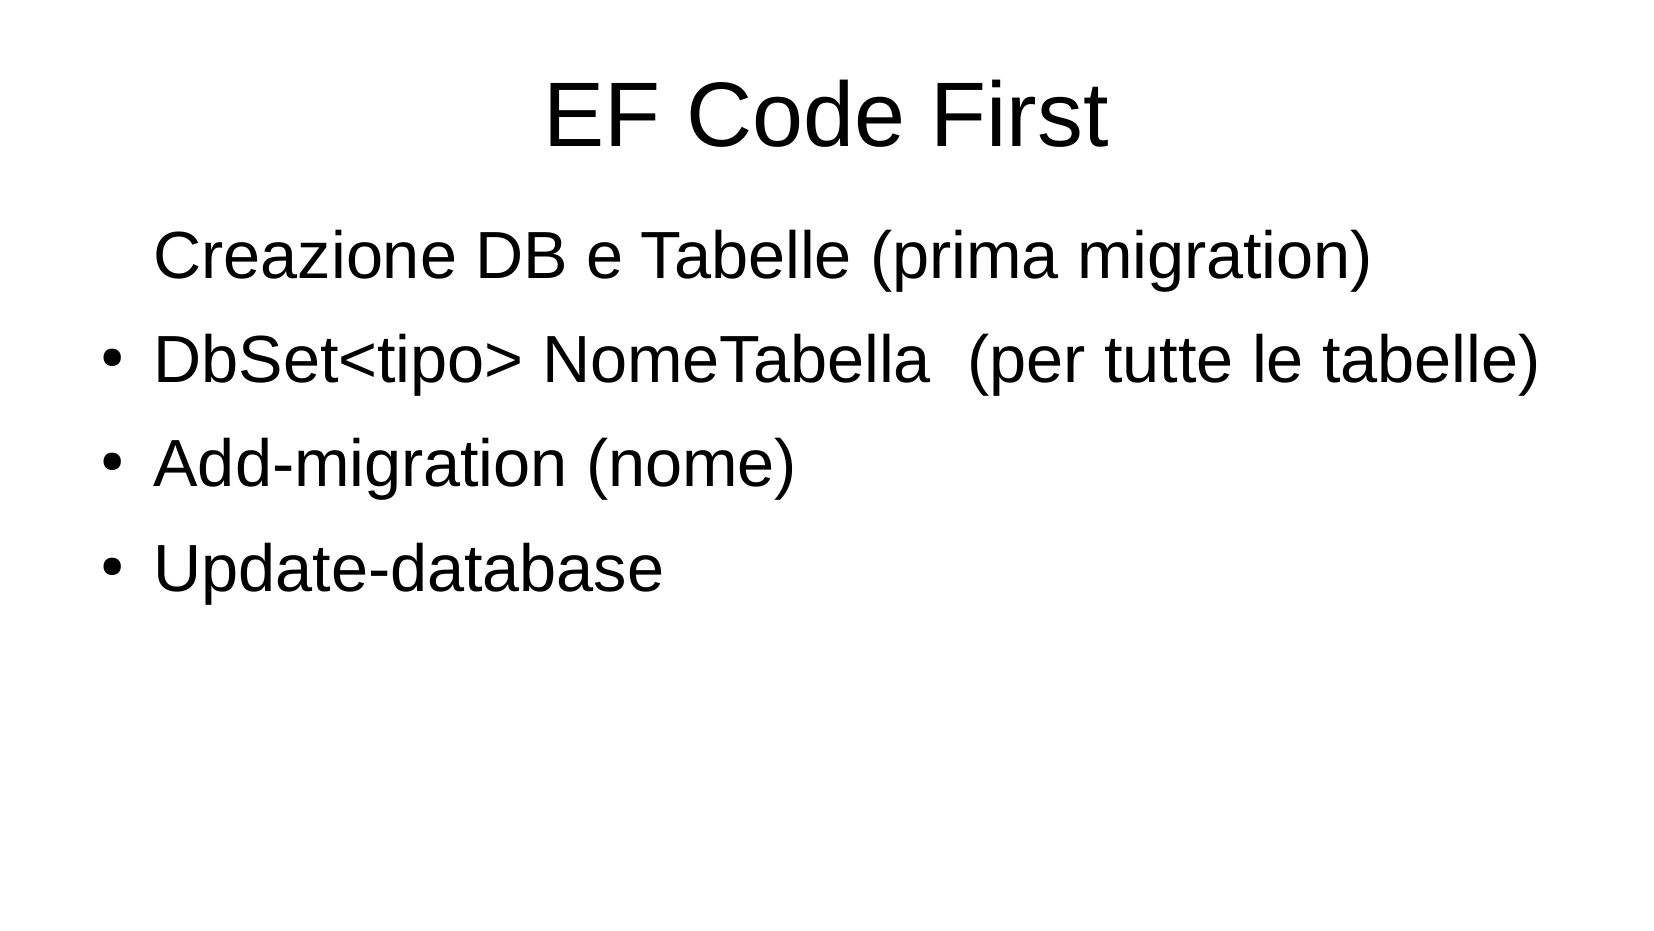

# EF Code First
Creazione DB e Tabelle (prima migration)
DbSet<tipo> NomeTabella (per tutte le tabelle)
Add-migration (nome)
Update-database